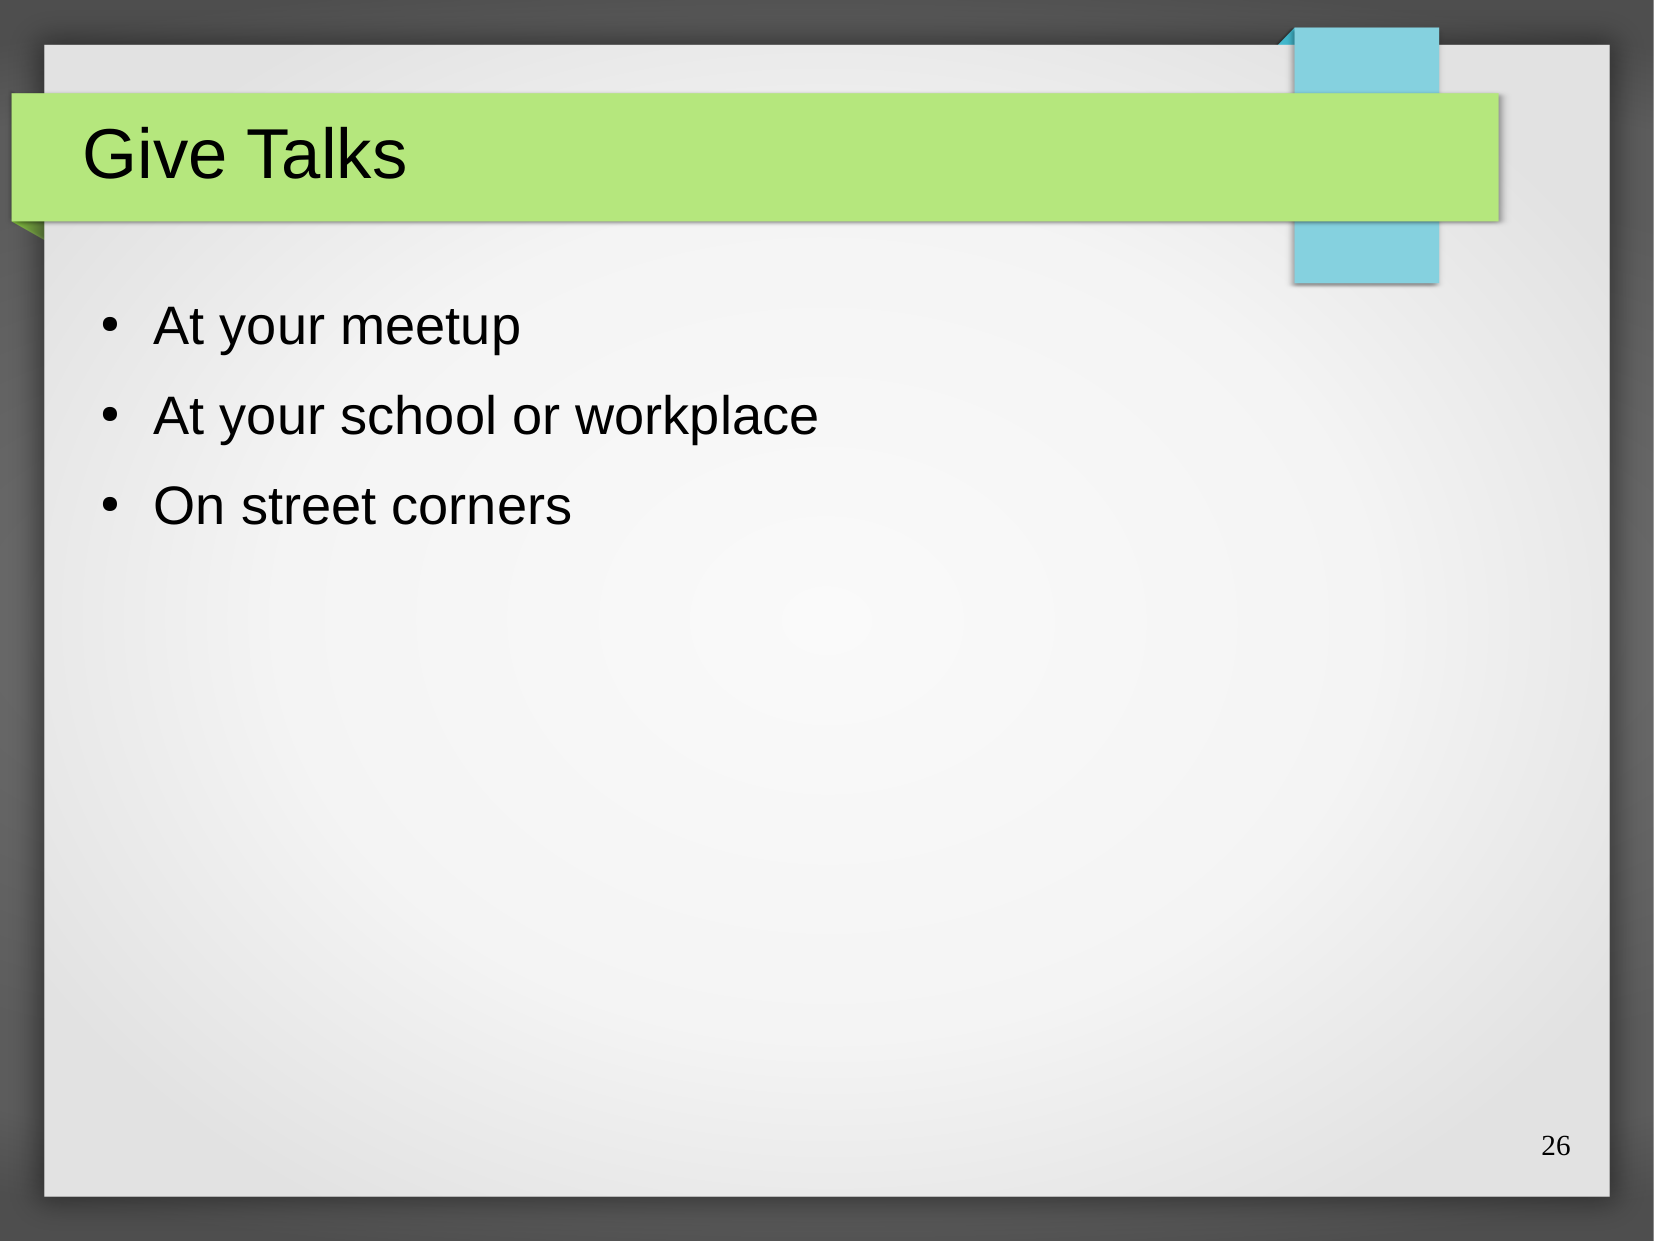

# Give Talks
At your meetup
At your school or workplace
On street corners
26